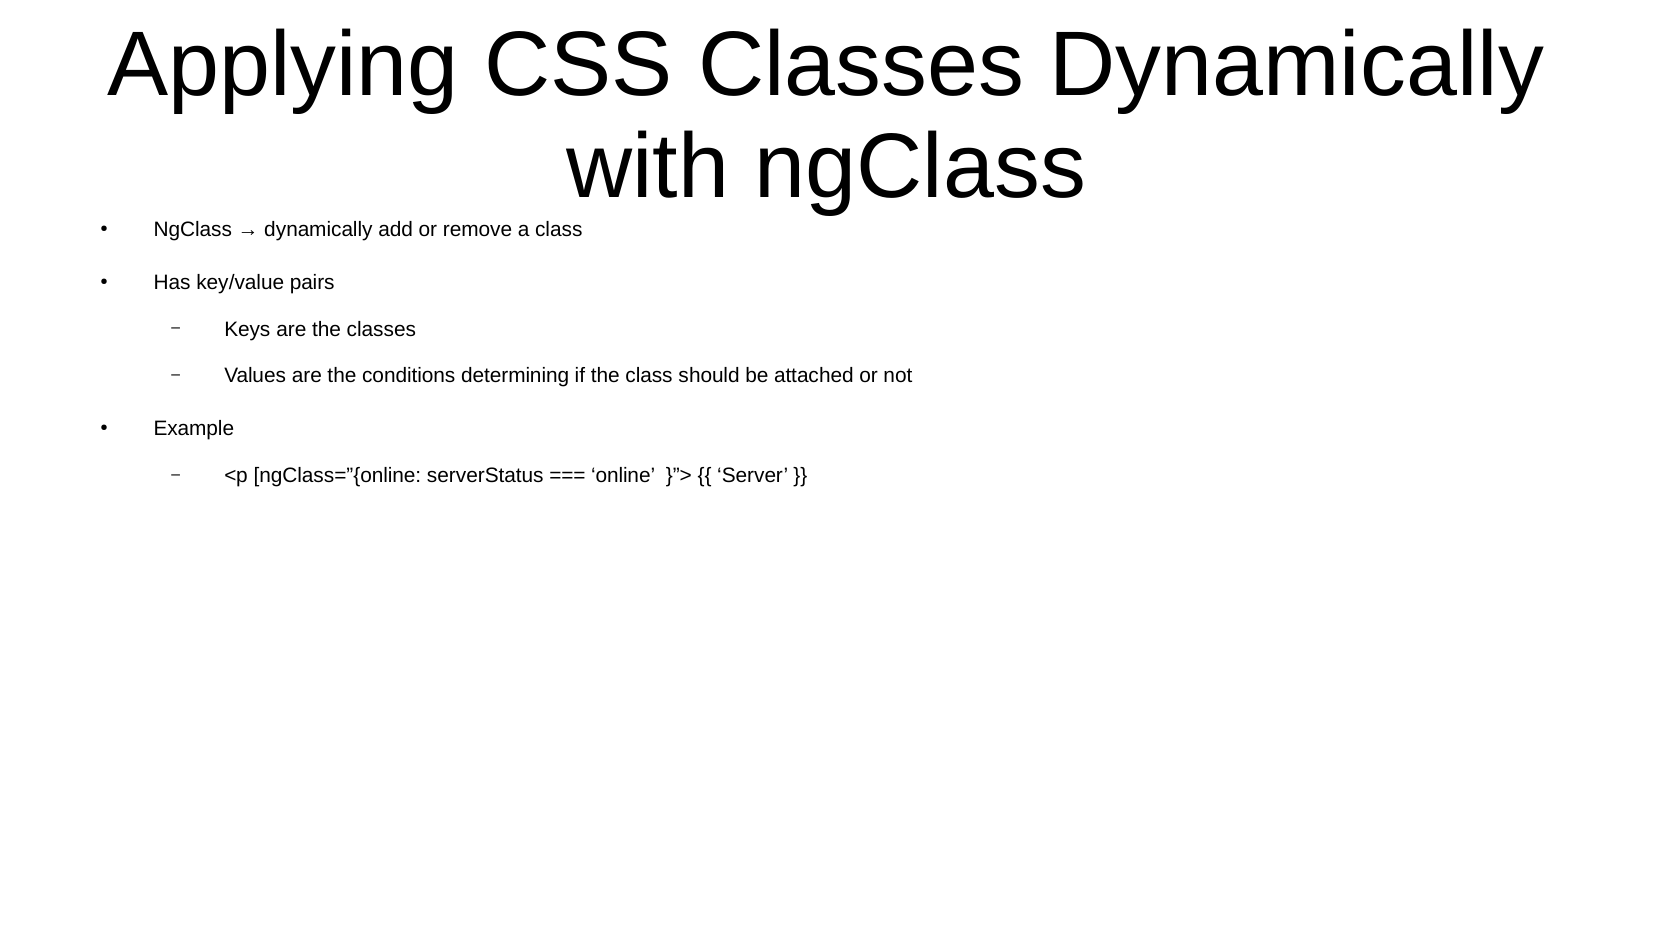

# Applying CSS Classes Dynamically with ngClass
NgClass → dynamically add or remove a class
Has key/value pairs
Keys are the classes
Values are the conditions determining if the class should be attached or not
Example
<p [ngClass=”{online: serverStatus === ‘online’ }”> {{ ‘Server’ }}